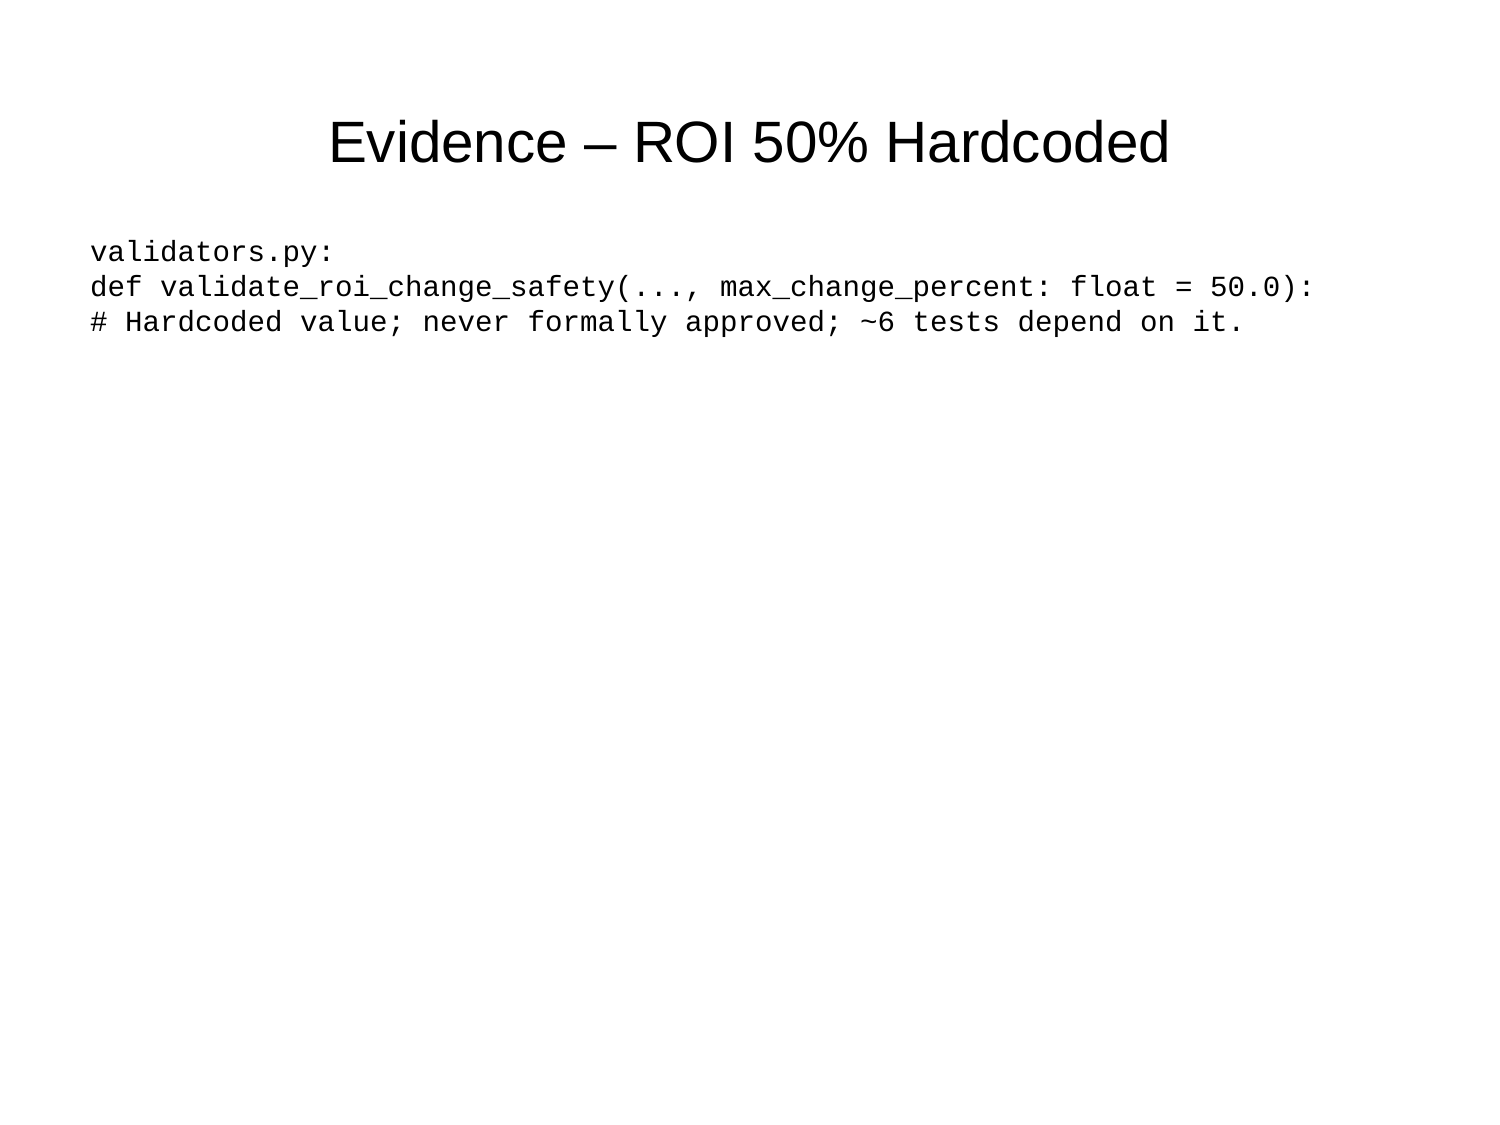

# Evidence – ROI 50% Hardcoded
validators.py:
def validate_roi_change_safety(..., max_change_percent: float = 50.0):
# Hardcoded value; never formally approved; ~6 tests depend on it.